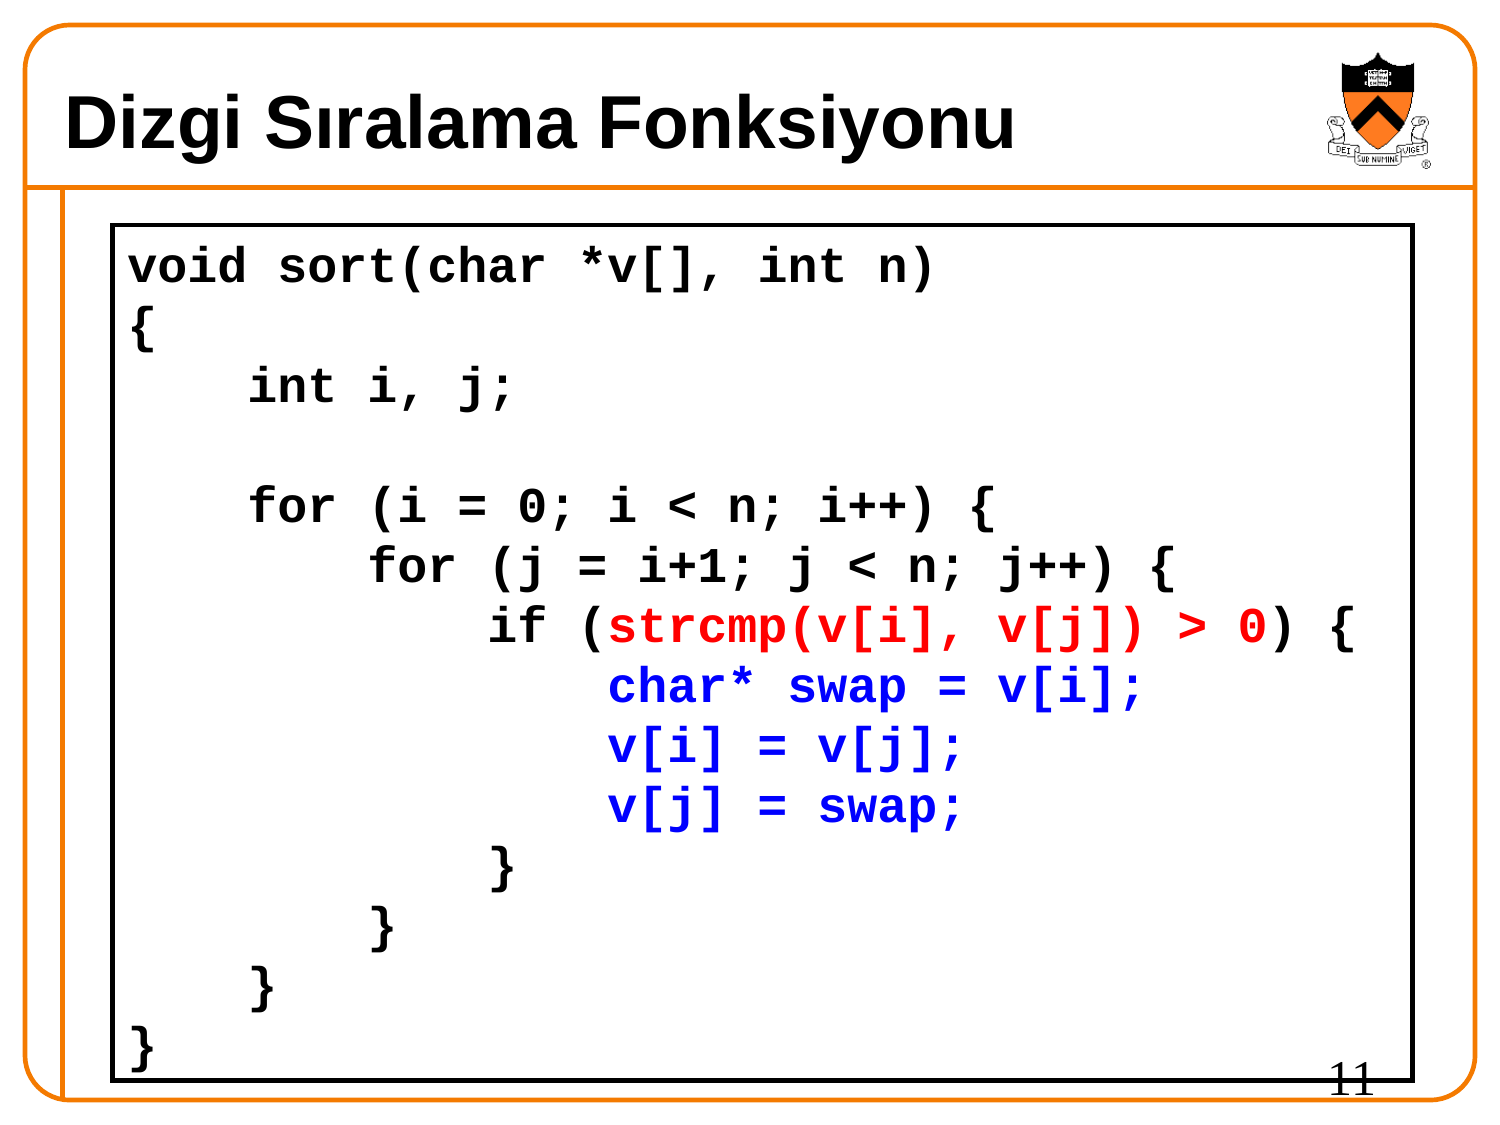

# Dizgi Sıralama Fonksiyonu
void sort(char *v[], int n)
{
 int i, j;
 for (i = 0; i < n; i++) {
 for (j = i+1; j < n; j++) {
 if (strcmp(v[i], v[j]) > 0) {
 char* swap = v[i];
 v[i] = v[j];
 v[j] = swap;
 }
 }
 }
}
11